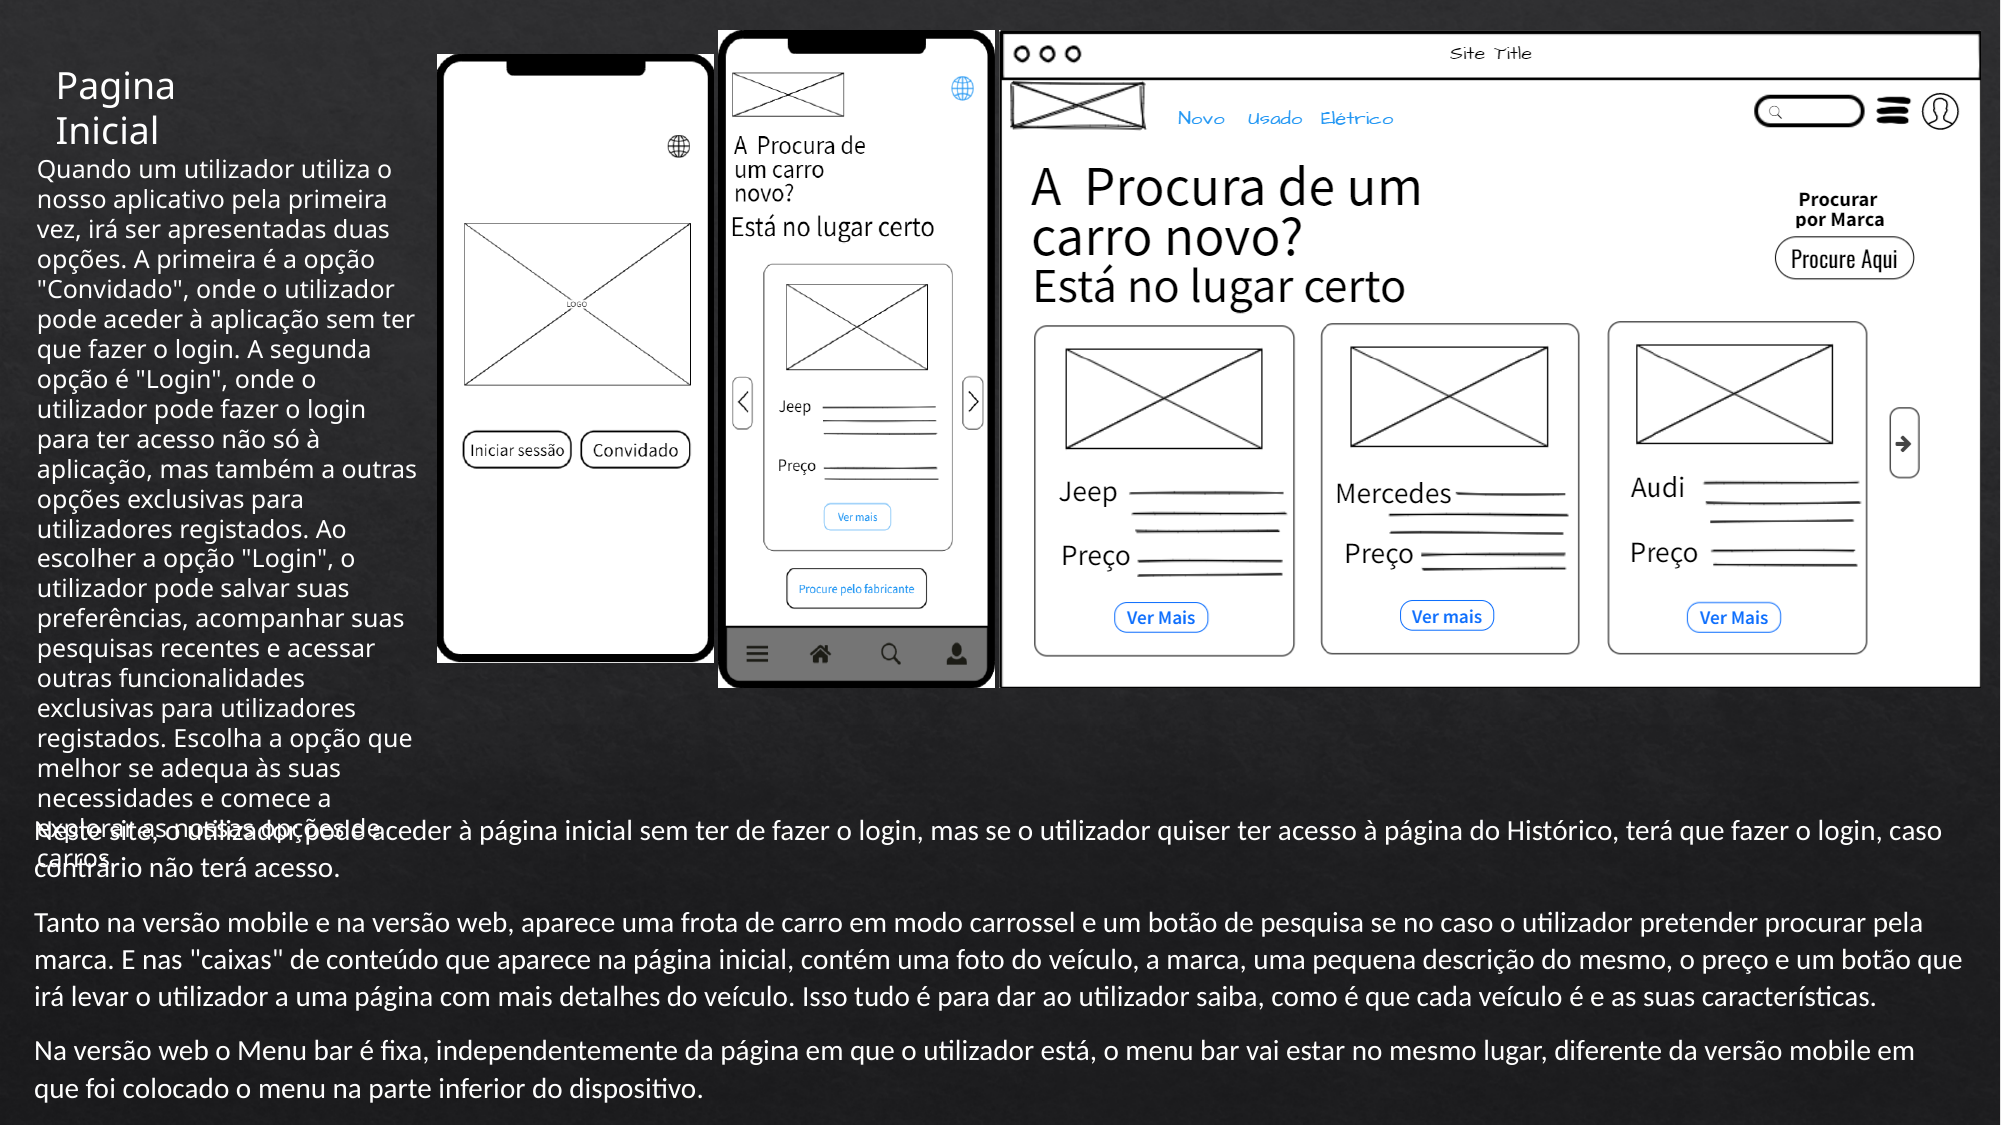

Pagina Inicial
Quando um utilizador utiliza o nosso aplicativo pela primeira vez, irá ser apresentadas duas opções. A primeira é a opção "Convidado", onde o utilizador pode aceder à aplicação sem ter que fazer o login. A segunda opção é "Login", onde o utilizador pode fazer o login para ter acesso não só à aplicação, mas também a outras opções exclusivas para utilizadores registados. Ao escolher a opção "Login", o utilizador pode salvar suas preferências, acompanhar suas pesquisas recentes e acessar outras funcionalidades exclusivas para utilizadores registados. Escolha a opção que melhor se adequa às suas necessidades e comece a explorar as nossas opções de carros.
Neste site, o utilizador pode aceder à página inicial sem ter de fazer o login, mas se o utilizador quiser ter acesso à página do Histórico, terá que fazer o login, caso contrário não terá acesso.
Tanto na versão mobile e na versão web, aparece uma frota de carro em modo carrossel e um botão de pesquisa se no caso o utilizador pretender procurar pela marca. E nas "caixas" de conteúdo que aparece na página inicial, contém uma foto do veículo, a marca, uma pequena descrição do mesmo, o preço e um botão que irá levar o utilizador a uma página com mais detalhes do veículo. Isso tudo é para dar ao utilizador saiba, como é que cada veículo é e as suas características.
Na versão web o Menu bar é fixa, independentemente da página em que o utilizador está, o menu bar vai estar no mesmo lugar, diferente da versão mobile em que foi colocado o menu na parte inferior do dispositivo.